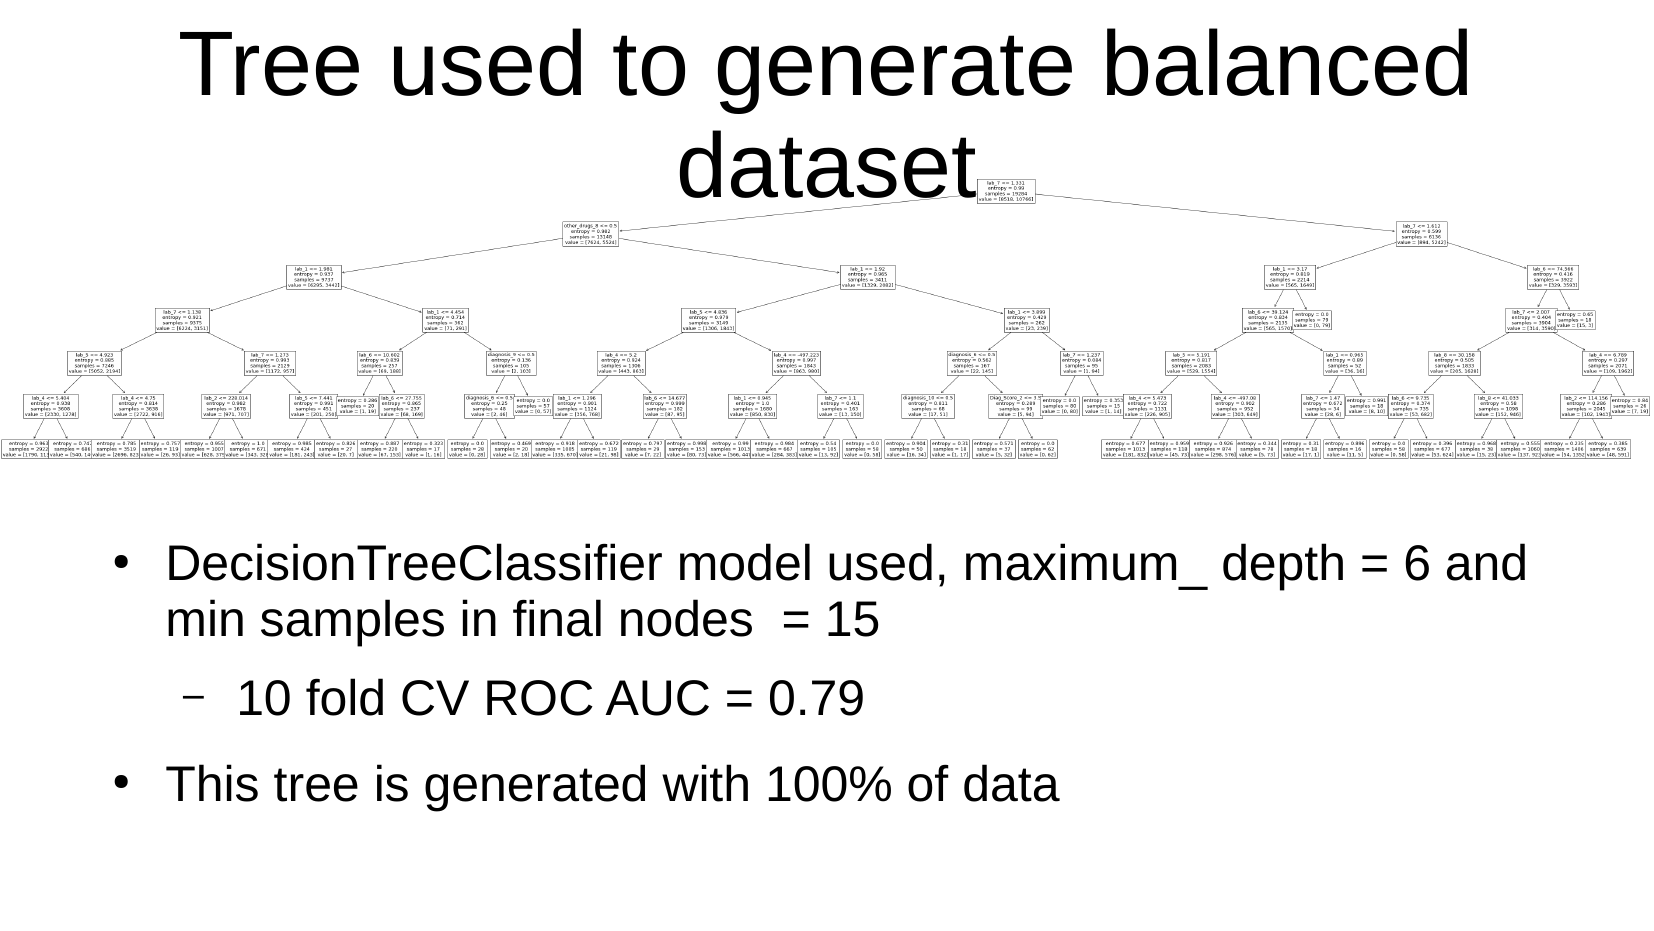

# Tree used to generate balanced dataset
DecisionTreeClassifier model used, maximum_ depth = 6 and min samples in final nodes = 15
10 fold CV ROC AUC = 0.79
This tree is generated with 100% of data